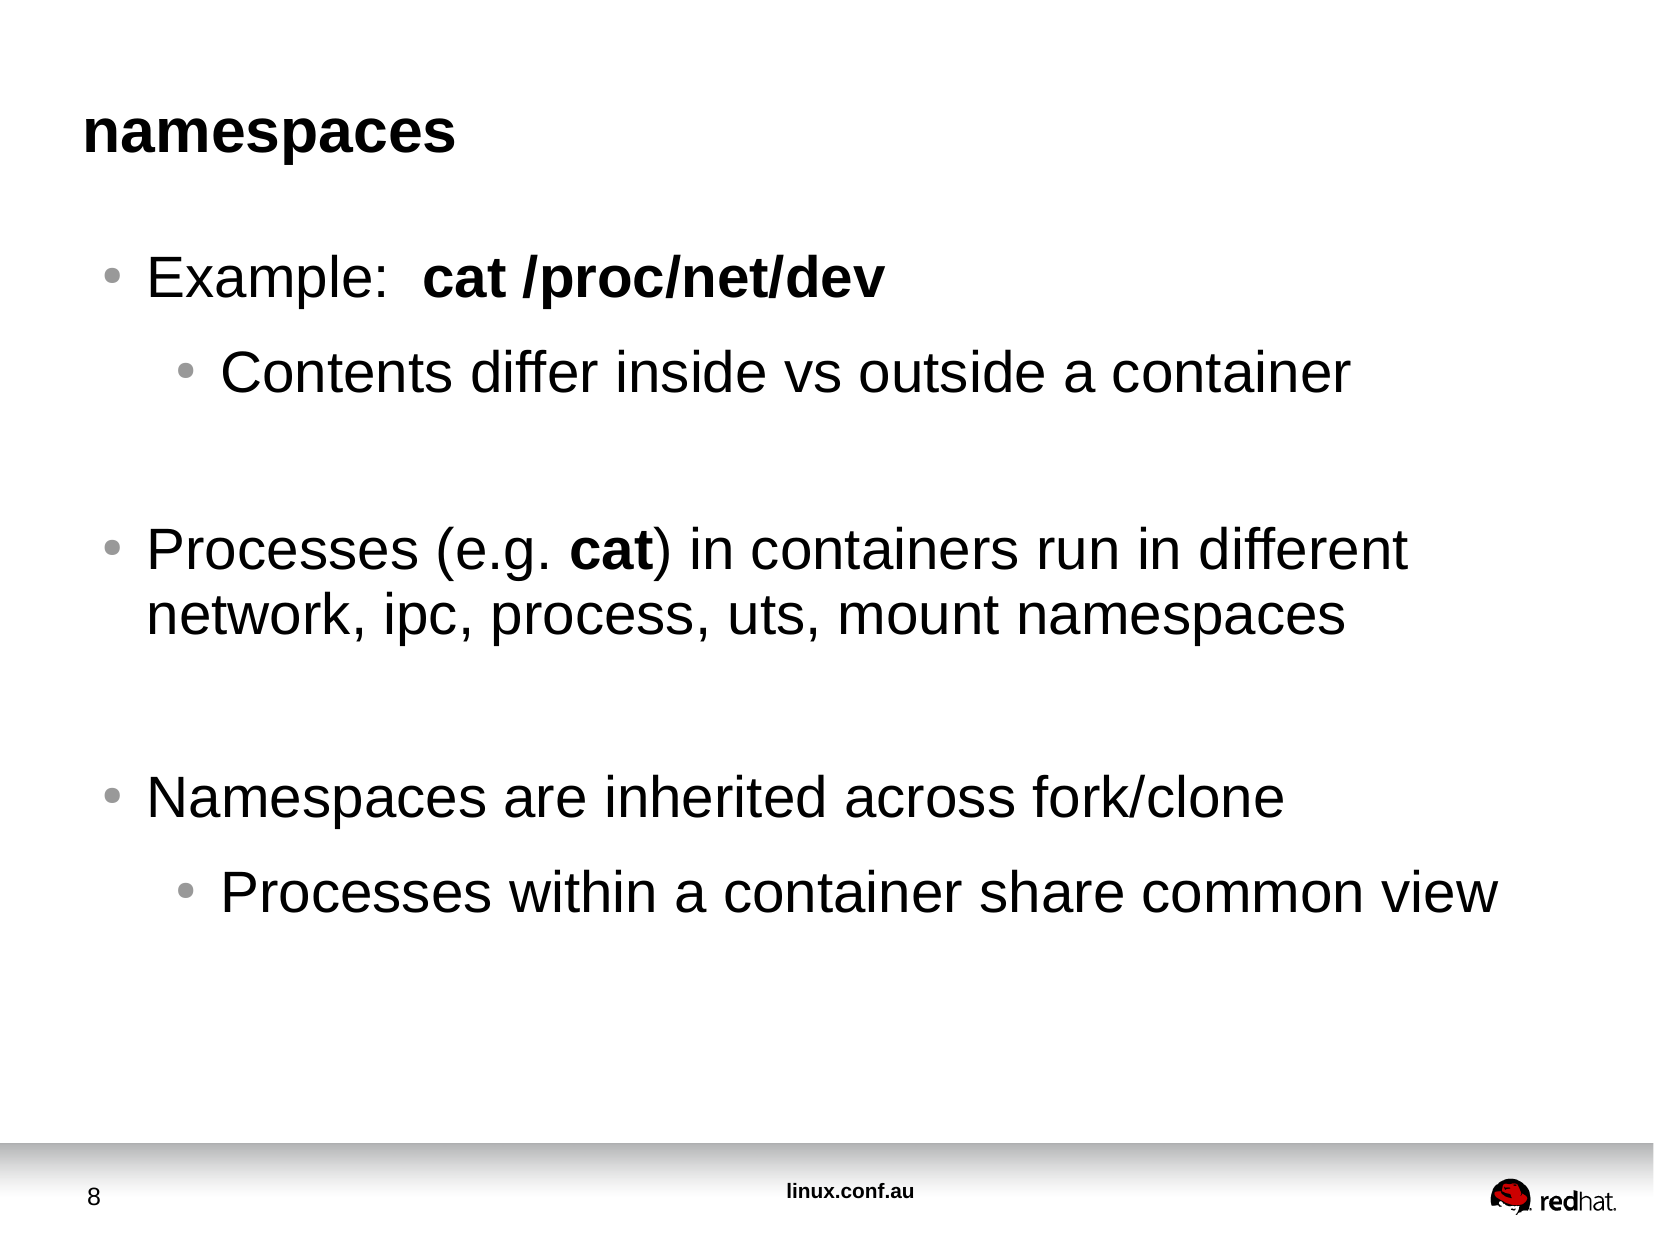

# namespaces
Example: cat /proc/net/dev
Contents differ inside vs outside a container
Processes (e.g. cat) in containers run in different network, ipc, process, uts, mount namespaces
Namespaces are inherited across fork/clone
Processes within a container share common view